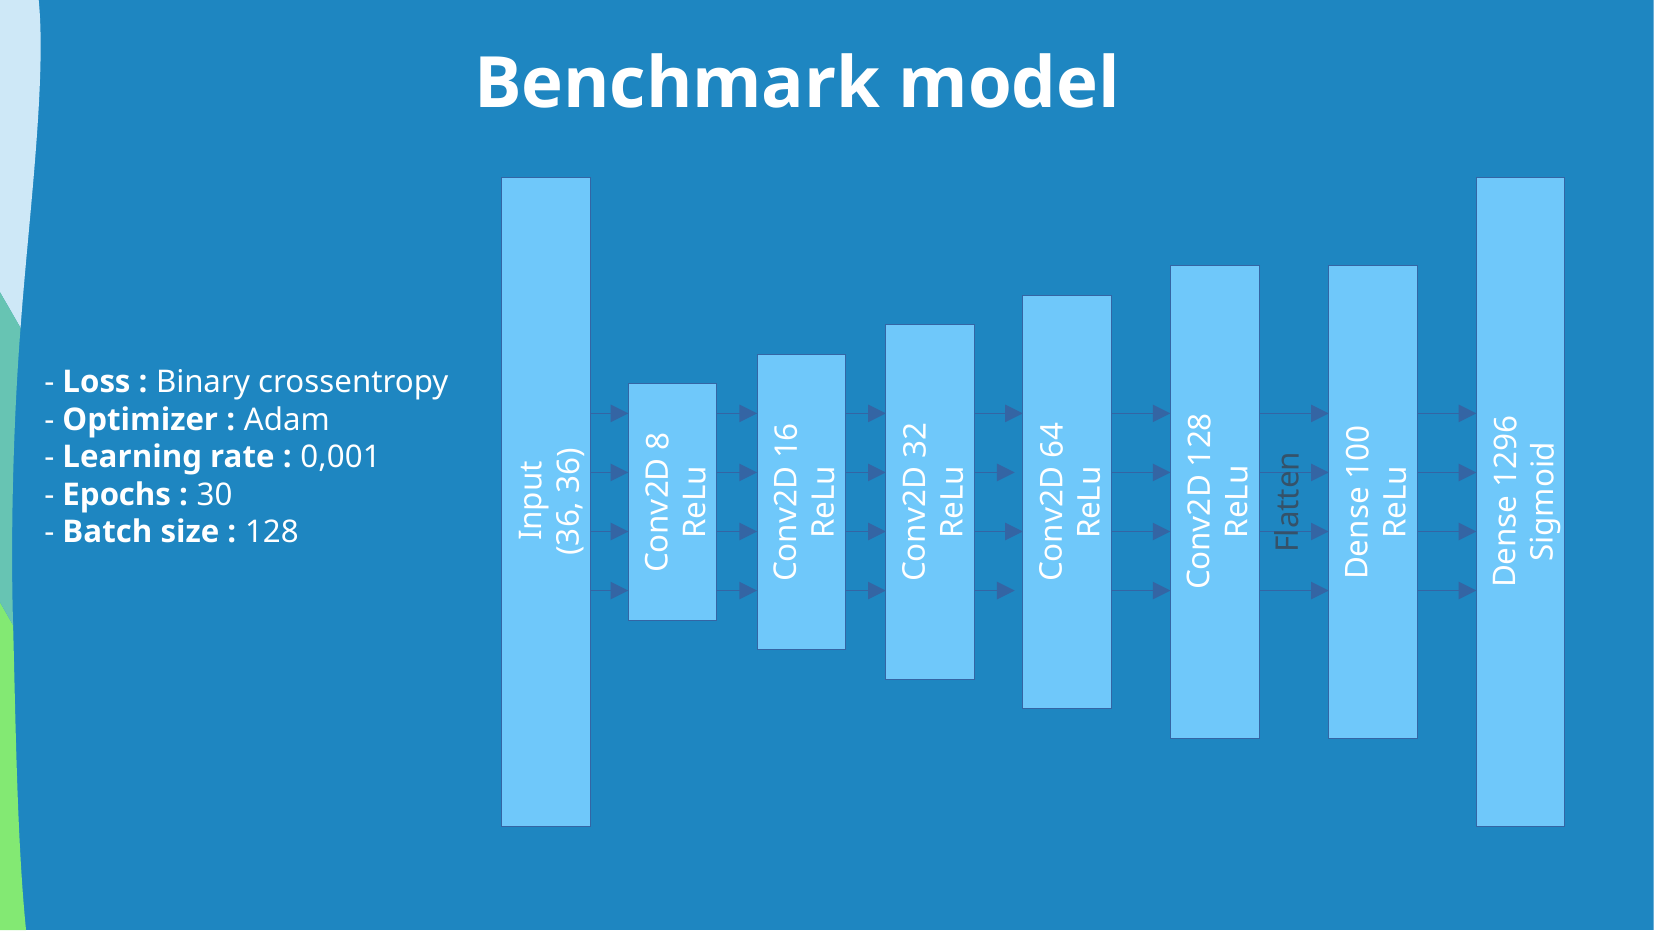

Benchmark model
- Loss : Binary crossentropy
- Optimizer : Adam
- Learning rate : 0,001
- Epochs : 30
- Batch size : 128
Input
(36, 36)
Conv2D 128
ReLu
Dense 1296
Sigmoid
Conv2D 8
ReLu
Conv2D 16
ReLu
Conv2D 32
ReLu
Conv2D 64
ReLu
Flatten
Dense 100
ReLu